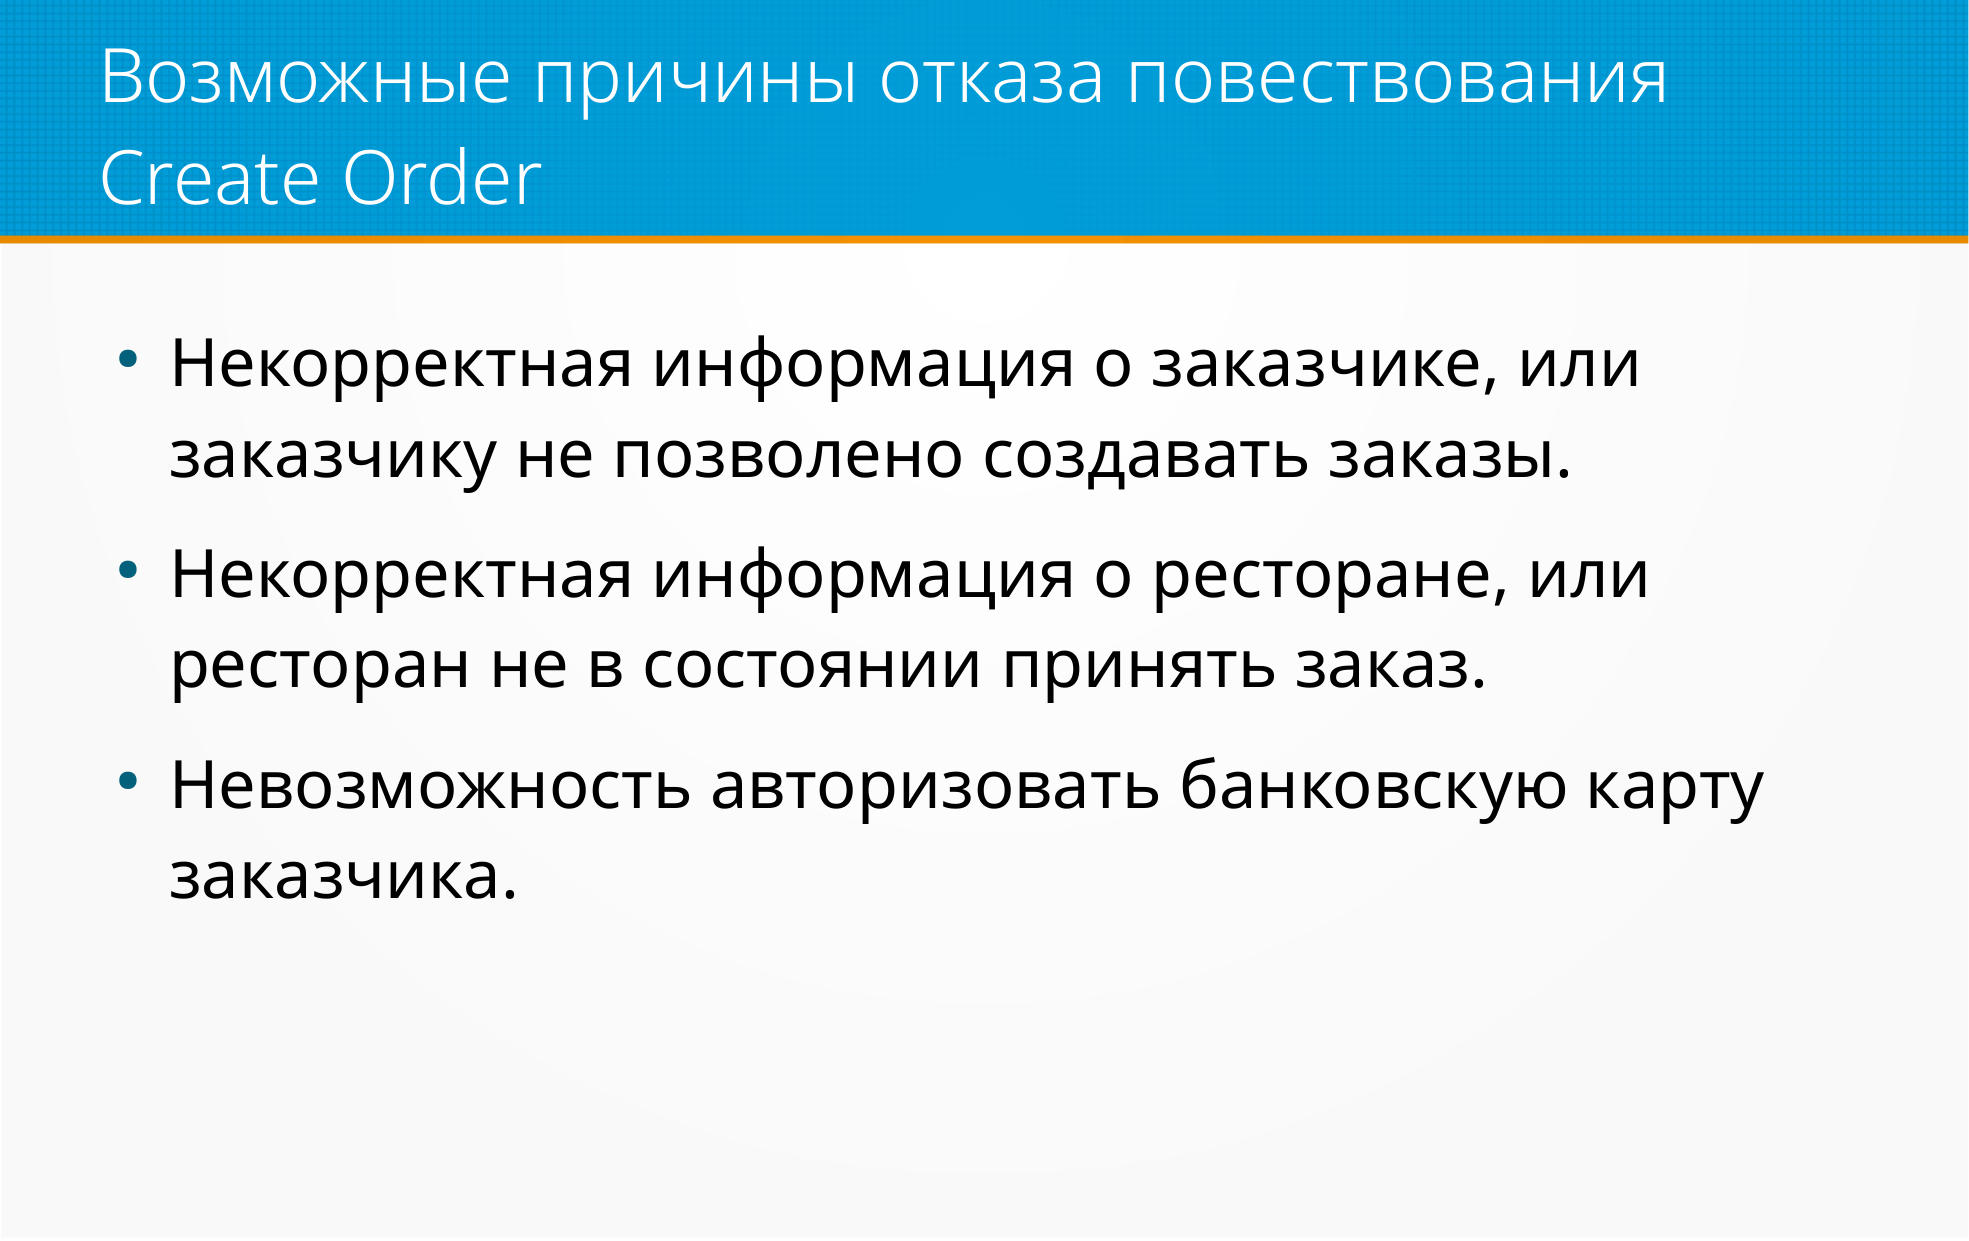

# Возможные причины отказа повествования Create Order
Некорректная информация о заказчике, или заказчику не позволено создавать заказы.
Некорректная информация о ресторане, или ресторан не в состоянии принять заказ.
Невозможность авторизовать банковскую карту заказчика.